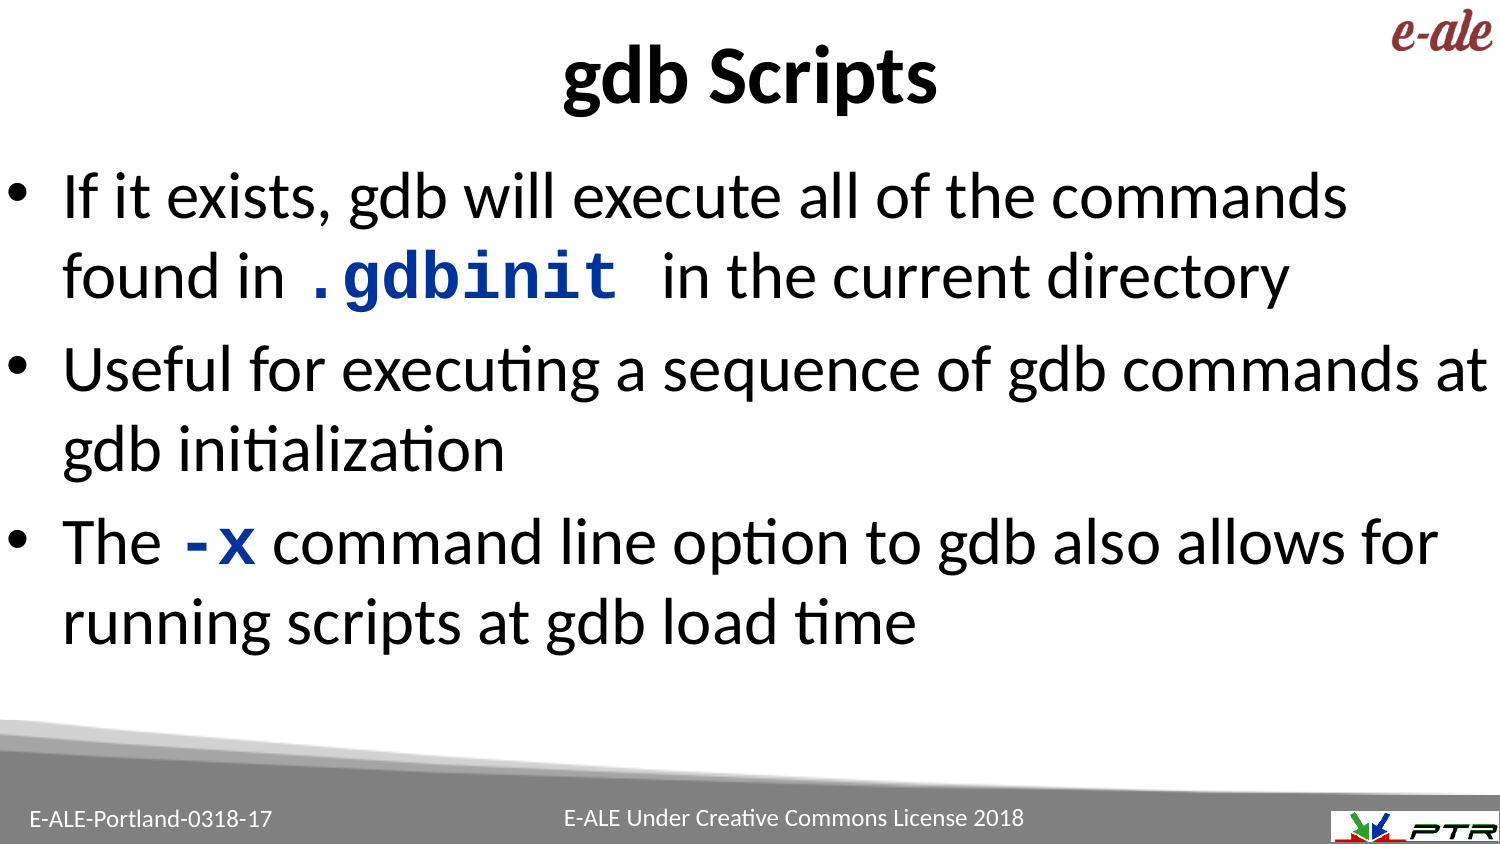

# gdb Scripts
If it exists, gdb will execute all of the commands found in .gdbinit in the current directory
Useful for executing a sequence of gdb commands at gdb initialization
The -x command line option to gdb also allows for running scripts at gdb load time
E-ALE-Portland-0318-